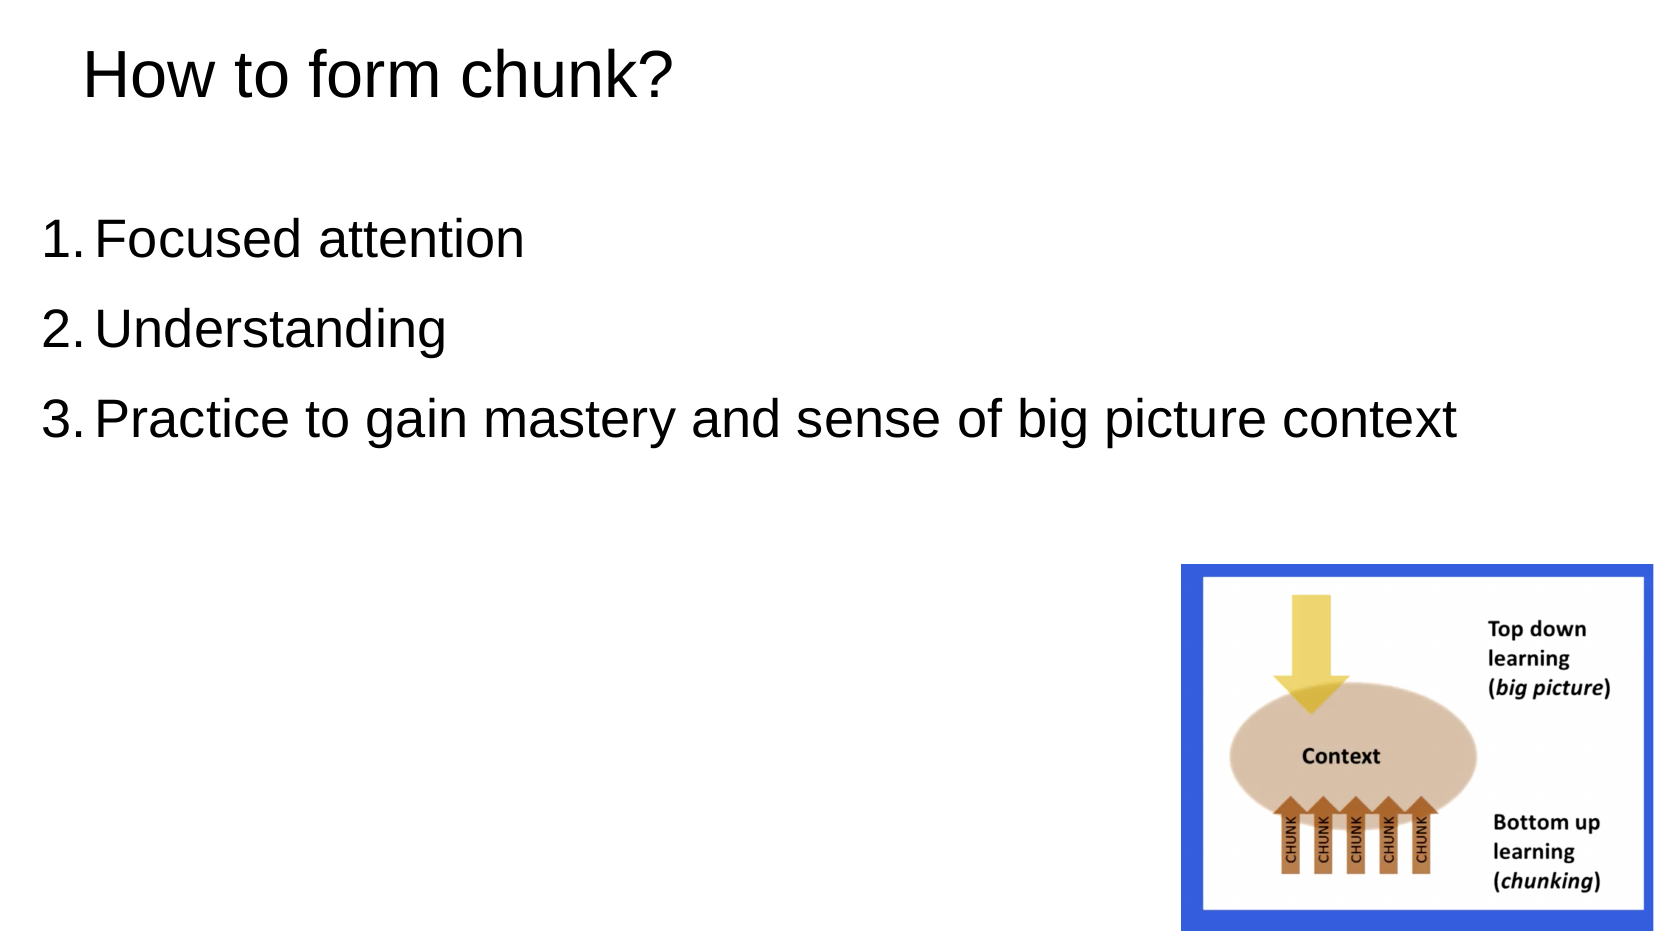

# How to form chunk?
Focused attention
Understanding
Practice to gain mastery and sense of big picture context